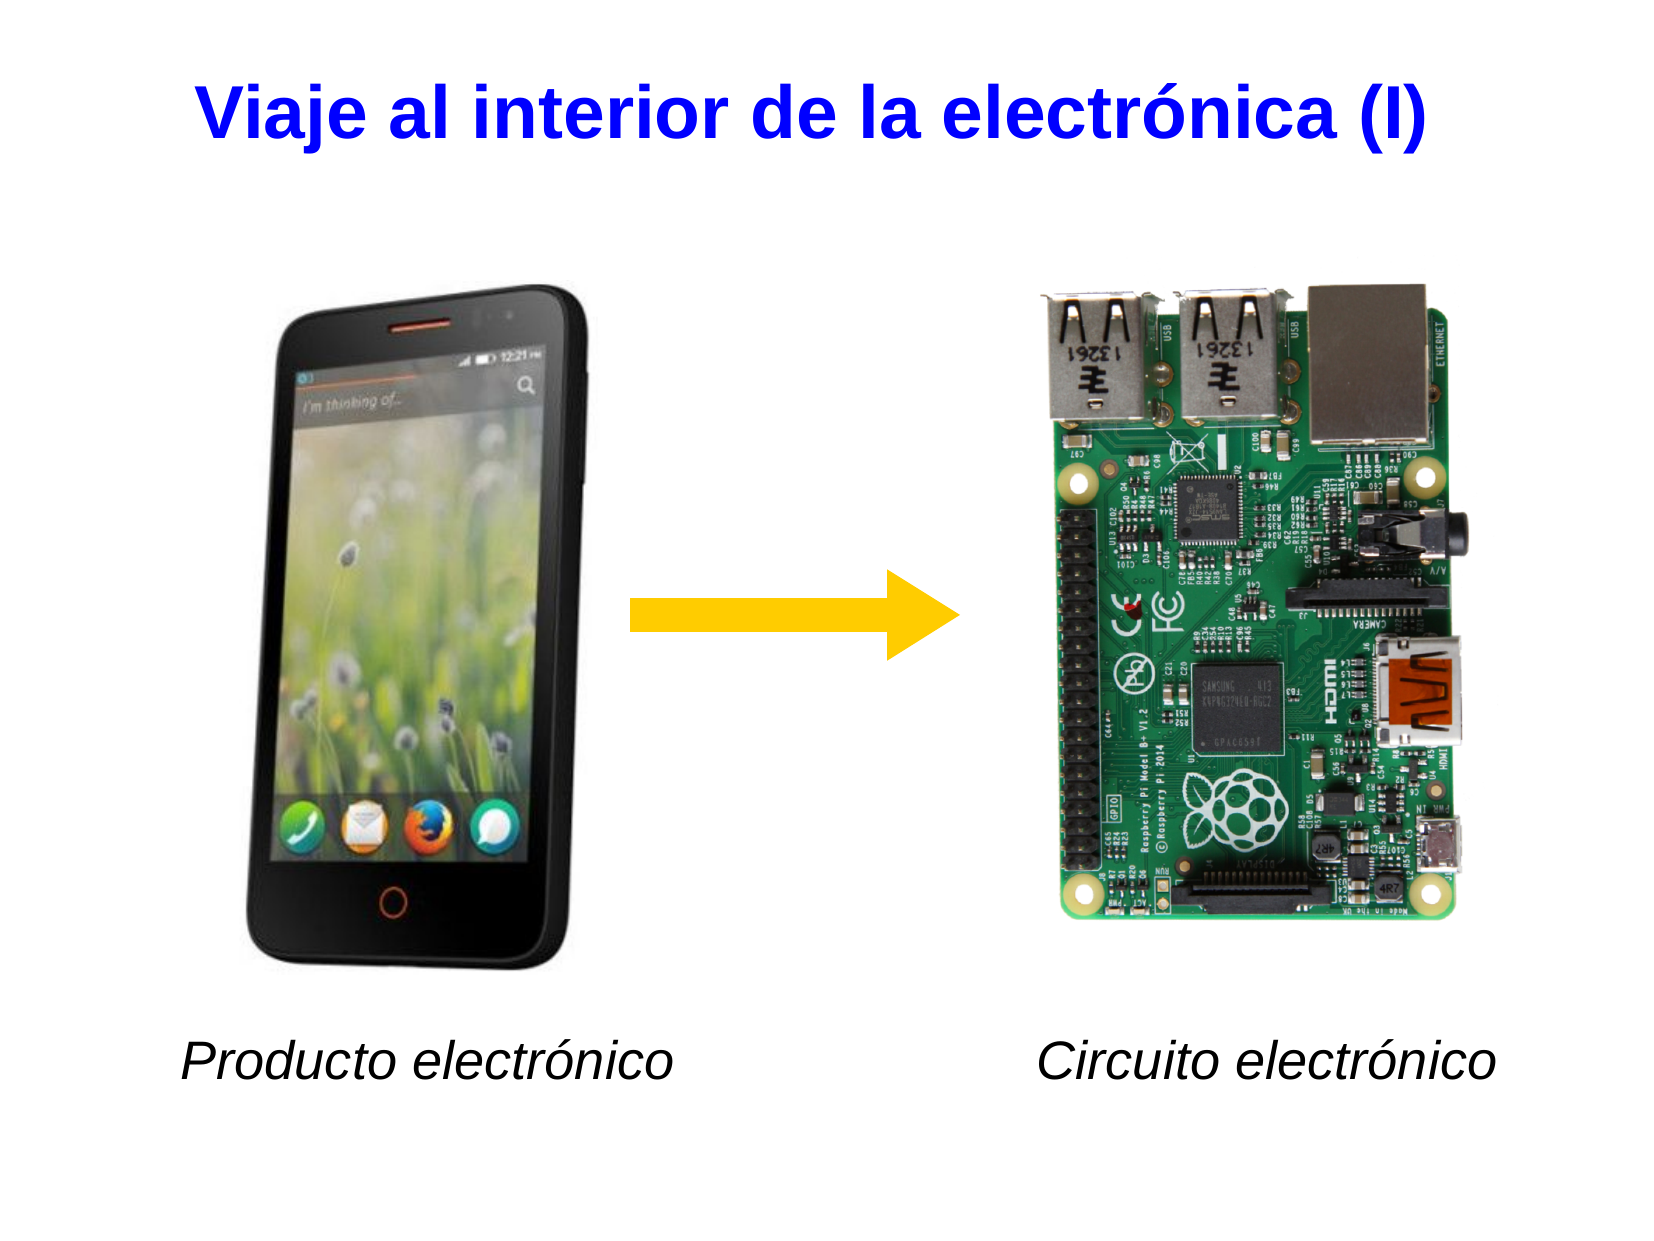

Viaje al interior de la electrónica (I)
Producto electrónico
Circuito electrónico